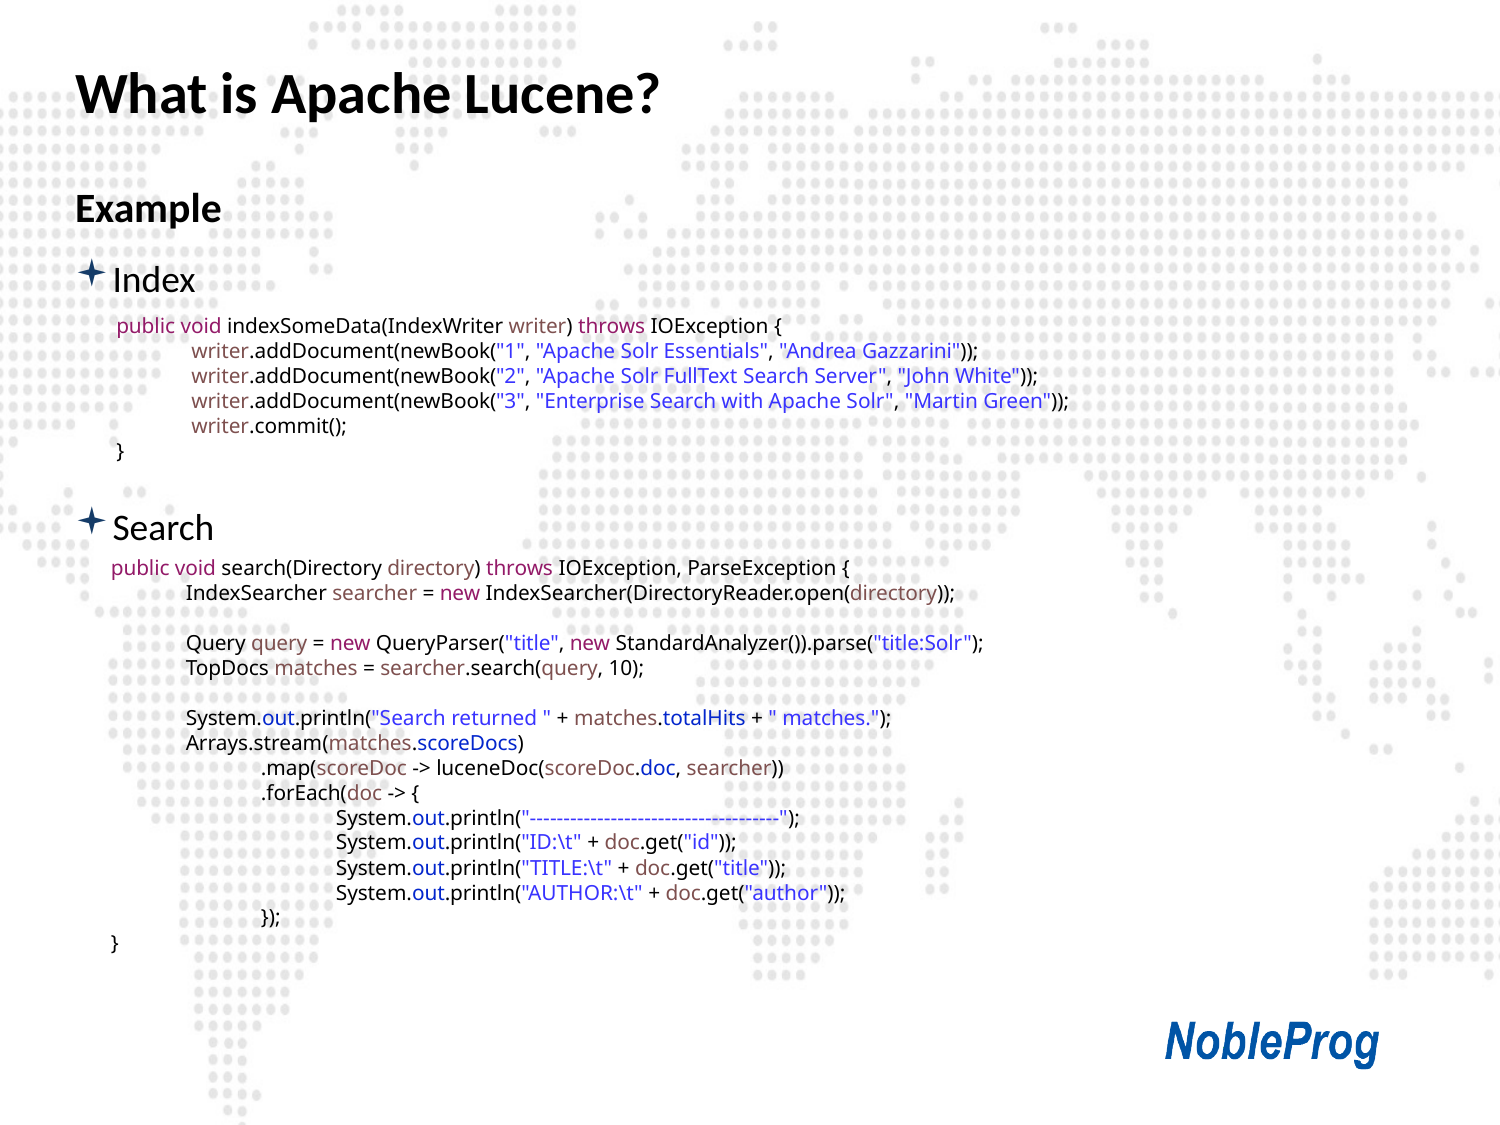

What is Apache Lucene?
Example
Index
	public void indexSomeData(IndexWriter writer) throws IOException {
		writer.addDocument(newBook("1", "Apache Solr Essentials", "Andrea Gazzarini"));
		writer.addDocument(newBook("2", "Apache Solr FullText Search Server", "John White"));
		writer.addDocument(newBook("3", "Enterprise Search with Apache Solr", "Martin Green"));
		writer.commit();
	}
Search
	public void search(Directory directory) throws IOException, ParseException {
		IndexSearcher searcher = new IndexSearcher(DirectoryReader.open(directory));
		Query query = new QueryParser("title", new StandardAnalyzer()).parse("title:Solr");
		TopDocs matches = searcher.search(query, 10);
		System.out.println("Search returned " + matches.totalHits + " matches.");
		Arrays.stream(matches.scoreDocs)
			.map(scoreDoc -> luceneDoc(scoreDoc.doc, searcher))
			.forEach(doc -> {
				System.out.println("-------------------------------------");
				System.out.println("ID:\t" + doc.get("id"));
				System.out.println("TITLE:\t" + doc.get("title"));
				System.out.println("AUTHOR:\t" + doc.get("author"));
			});
	}